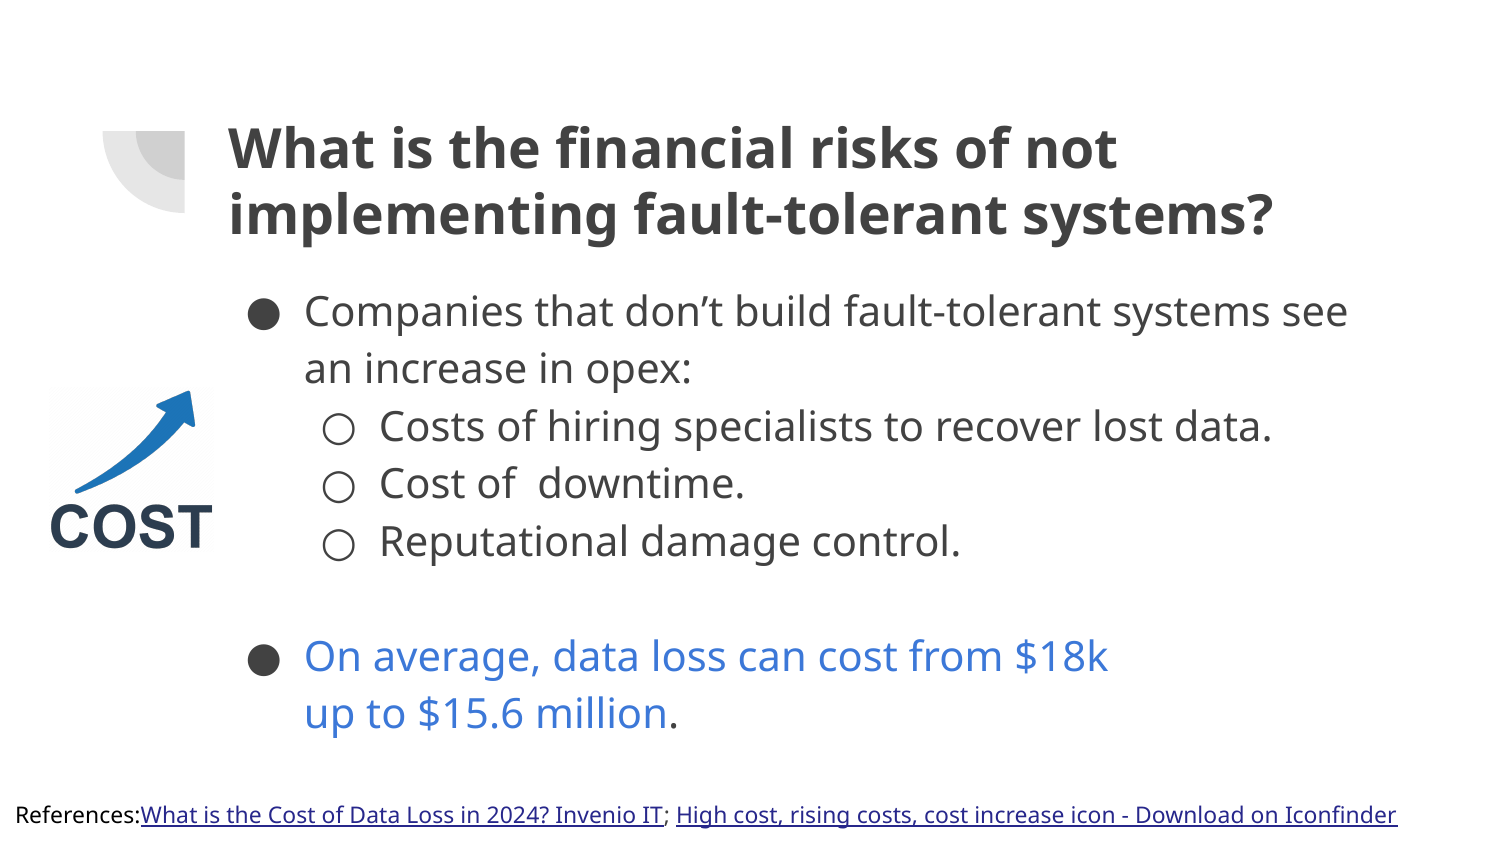

# What is the financial risks of not implementing fault-tolerant systems?
Companies that don’t build fault-tolerant systems see an increase in opex:
Costs of hiring specialists to recover lost data.
Cost of downtime.
Reputational damage control.
On average, data loss can cost from $18k
up to $15.6 million.
References:What is the Cost of Data Loss in 2024? Invenio IT; High cost, rising costs, cost increase icon - Download on Iconfinder